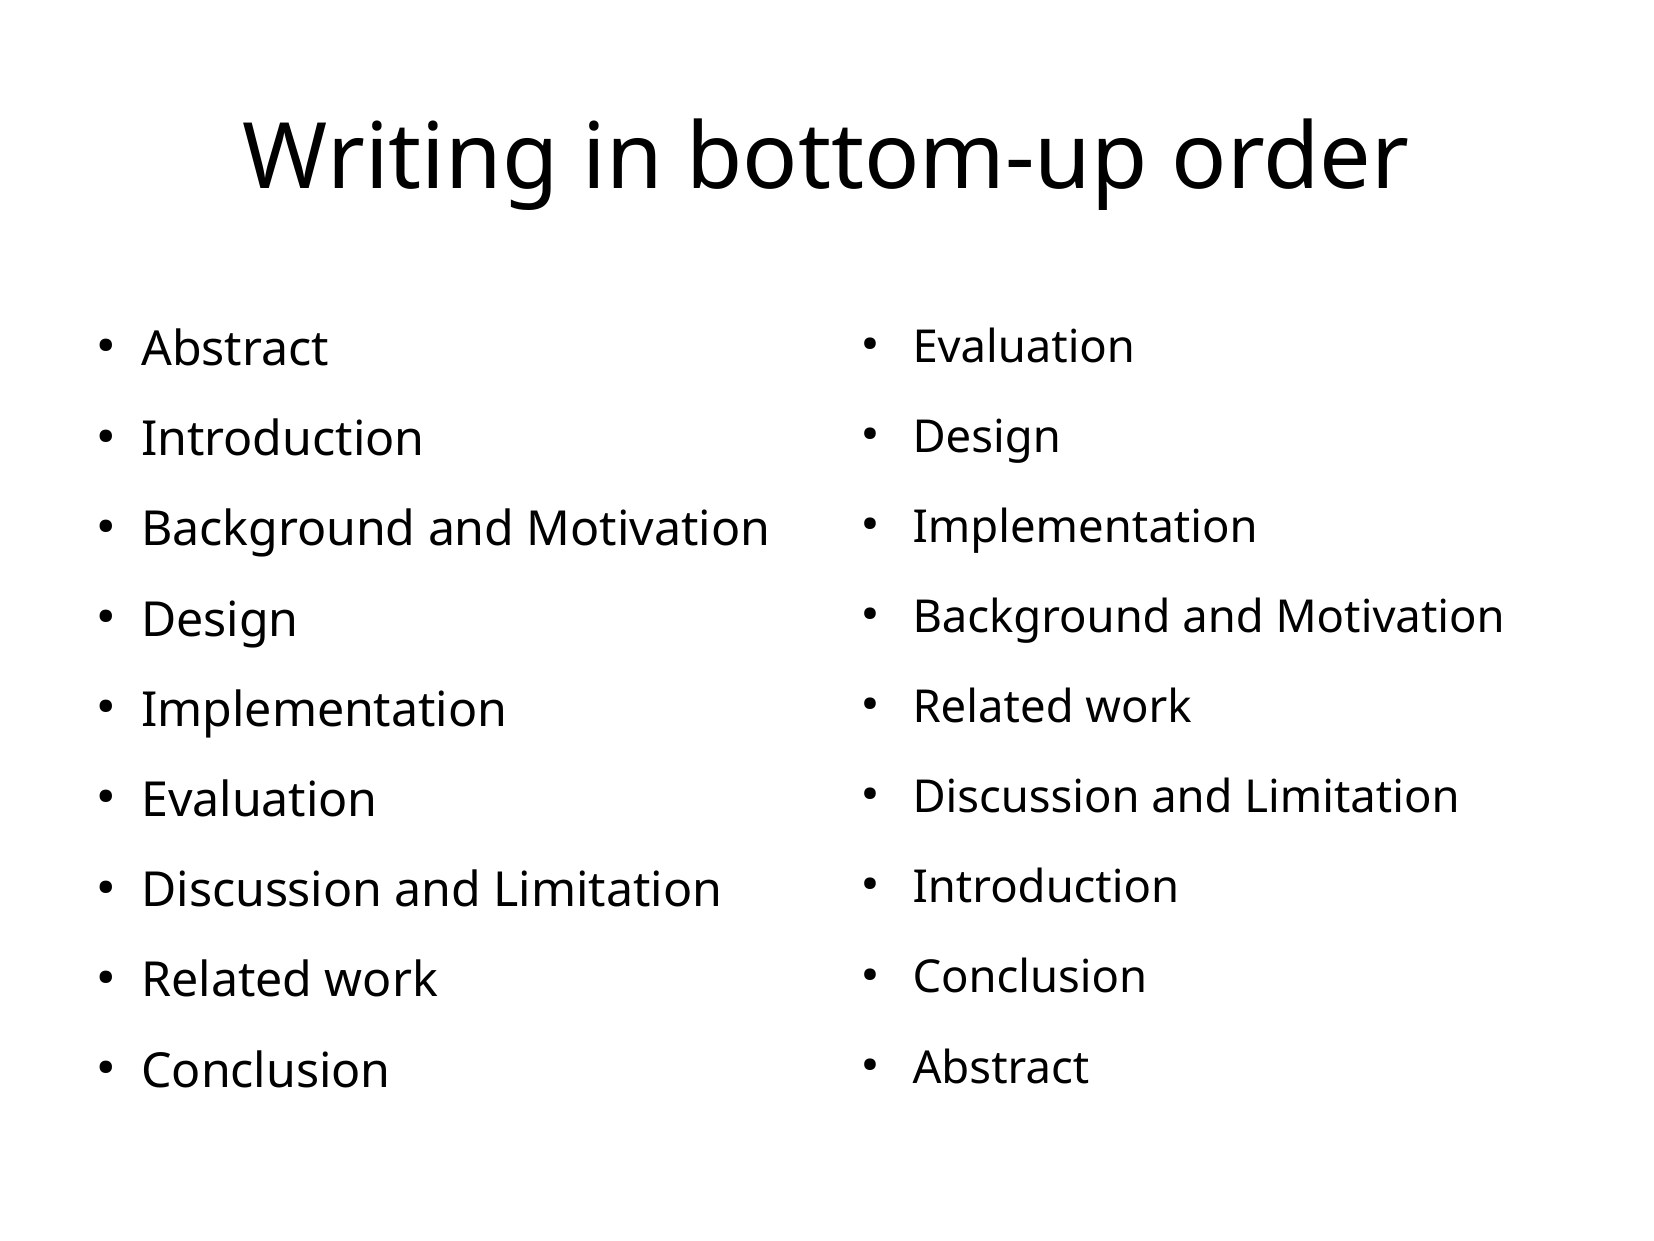

# Writing in bottom-up order
Abstract
Introduction
Background and Motivation
Design
Implementation
Evaluation
Discussion and Limitation
Related work
Conclusion
Evaluation
Design
Implementation
Background and Motivation
Related work
Discussion and Limitation
Introduction
Conclusion
Abstract